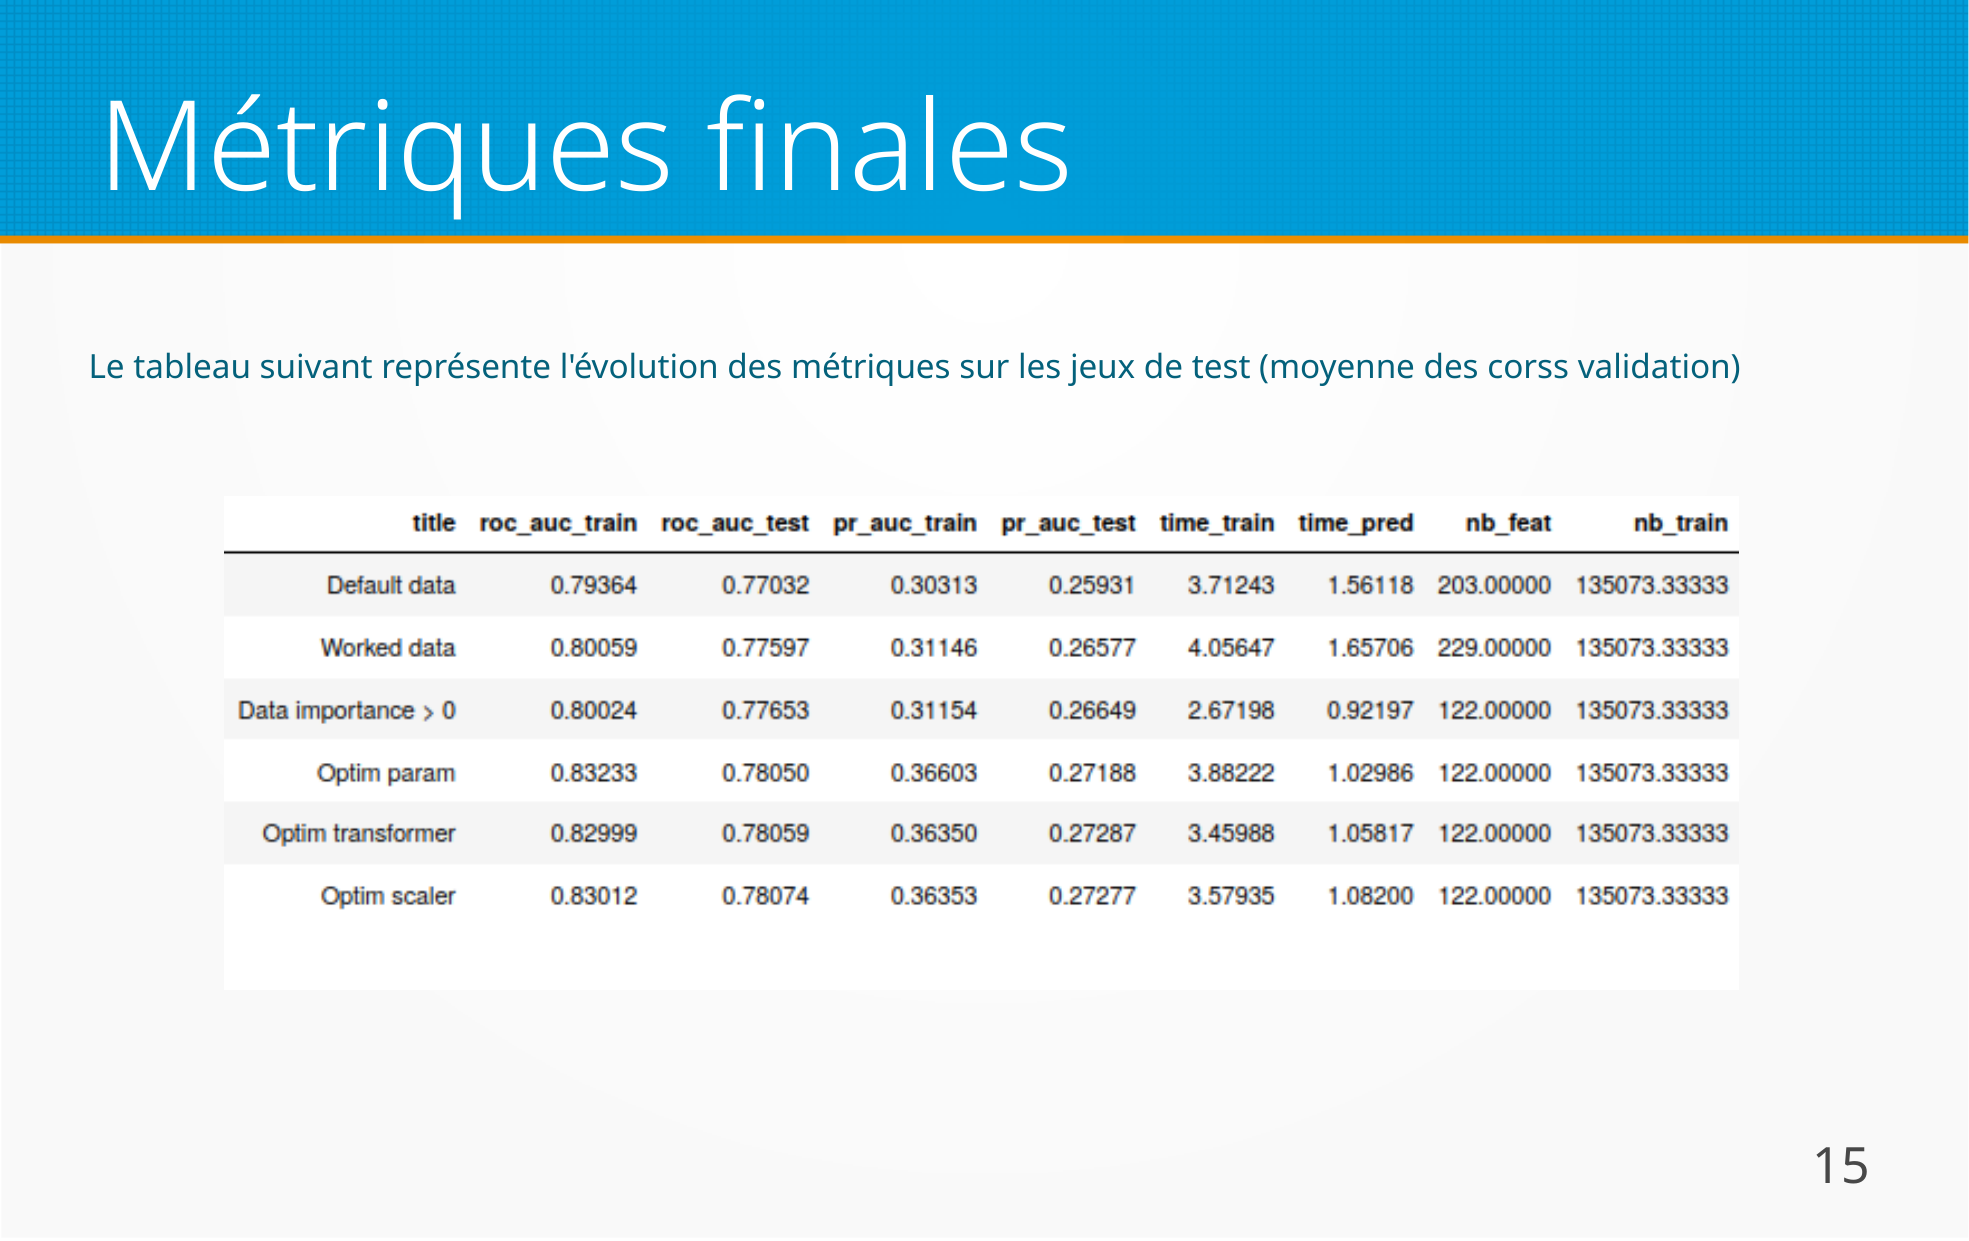

# Métriques finales
Le tableau suivant représente l'évolution des métriques sur les jeux de test (moyenne des corss validation)
15